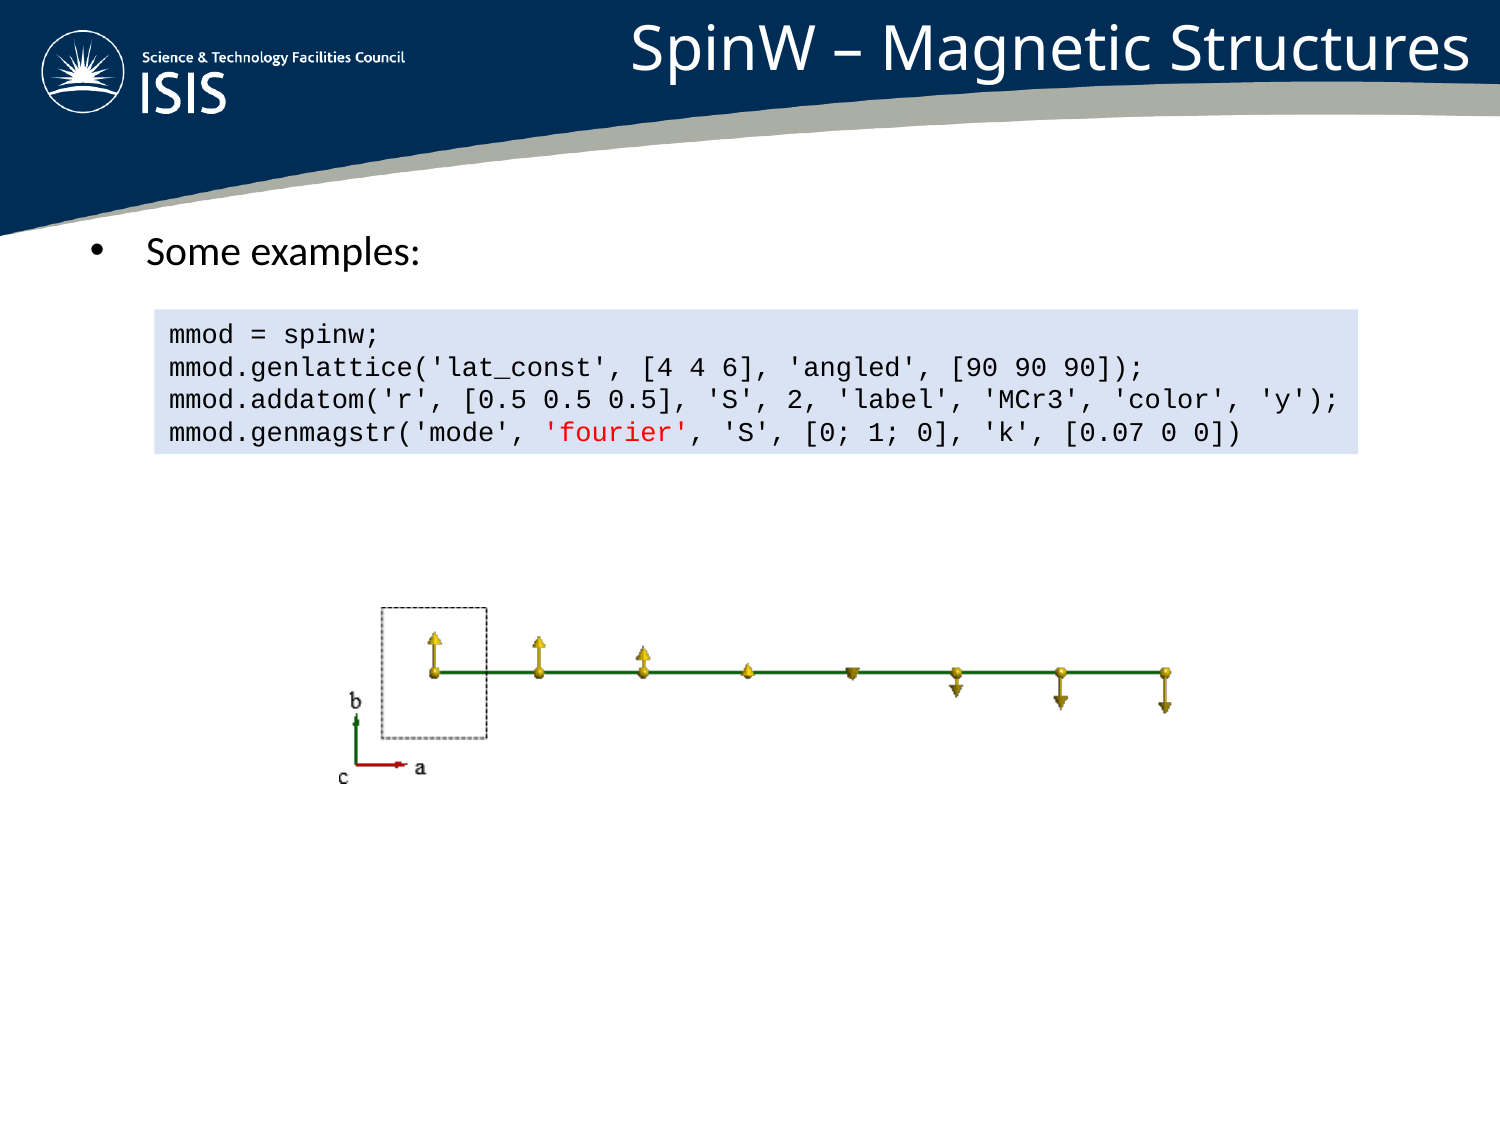

SpinW – Magnetic Structures
# Some examples:
mmod = spinw;
mmod.genlattice('lat_const', [4 4 6], 'angled', [90 90 90]);
mmod.addatom('r', [0.5 0.5 0.5], 'S', 2, 'label', 'MCr3', 'color', 'y');
mmod.genmagstr('mode', 'fourier', 'S', [0; 1; 0], 'k', [0.07 0 0])